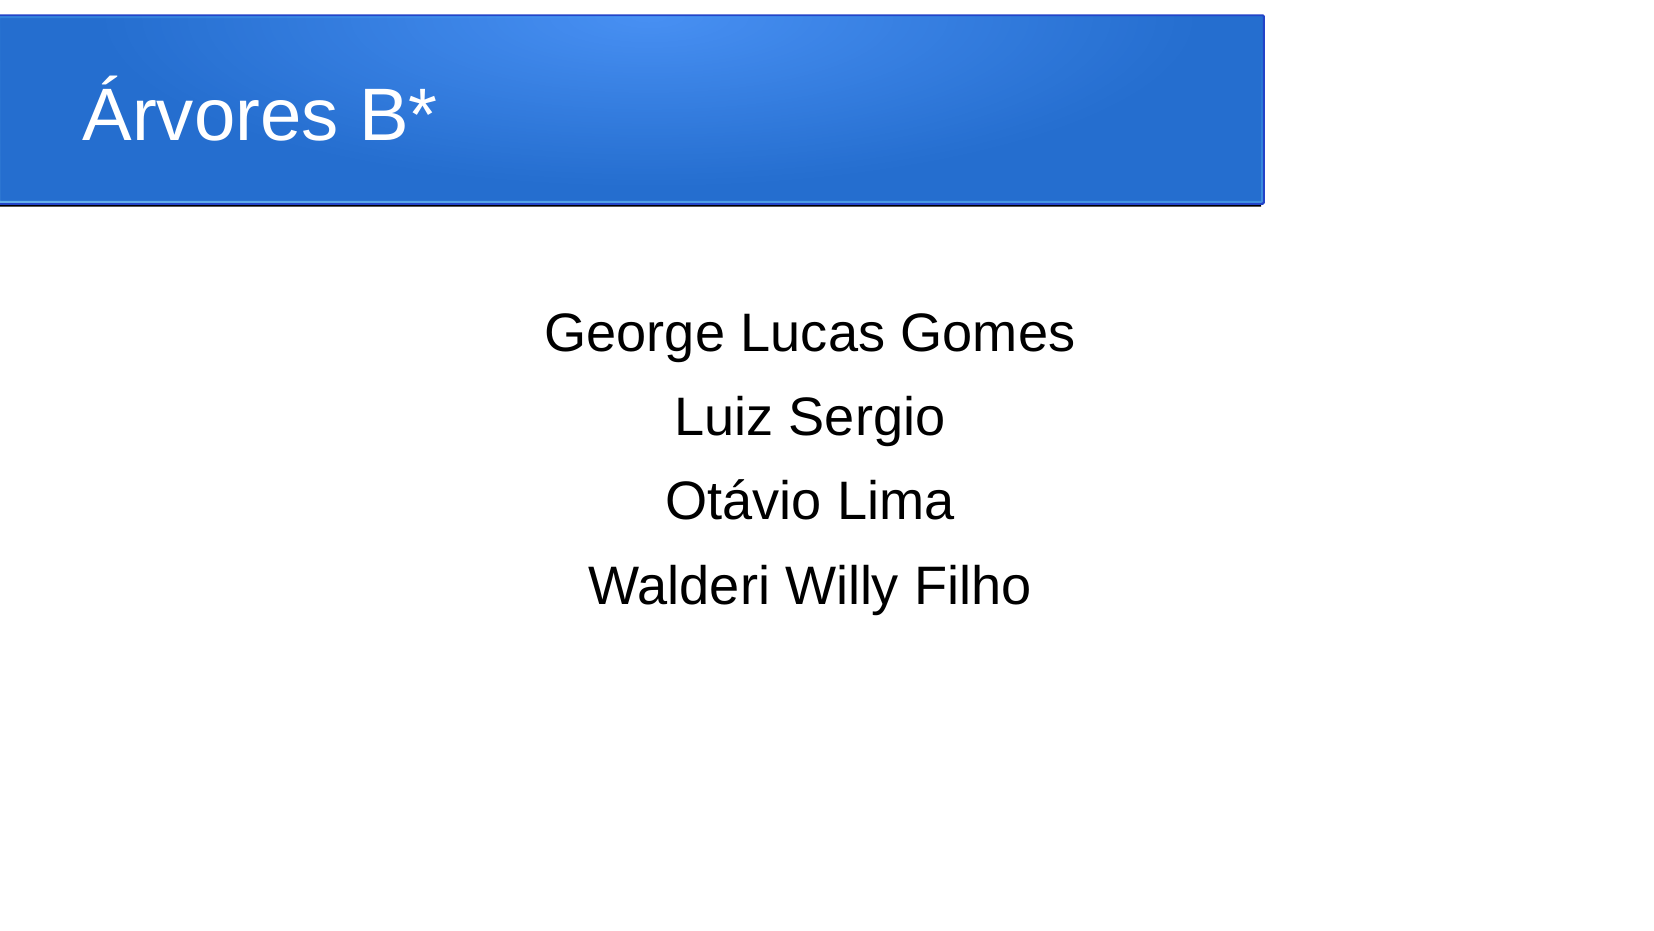

# Árvores B*
George Lucas Gomes
Luiz Sergio
Otávio Lima
Walderi Willy Filho